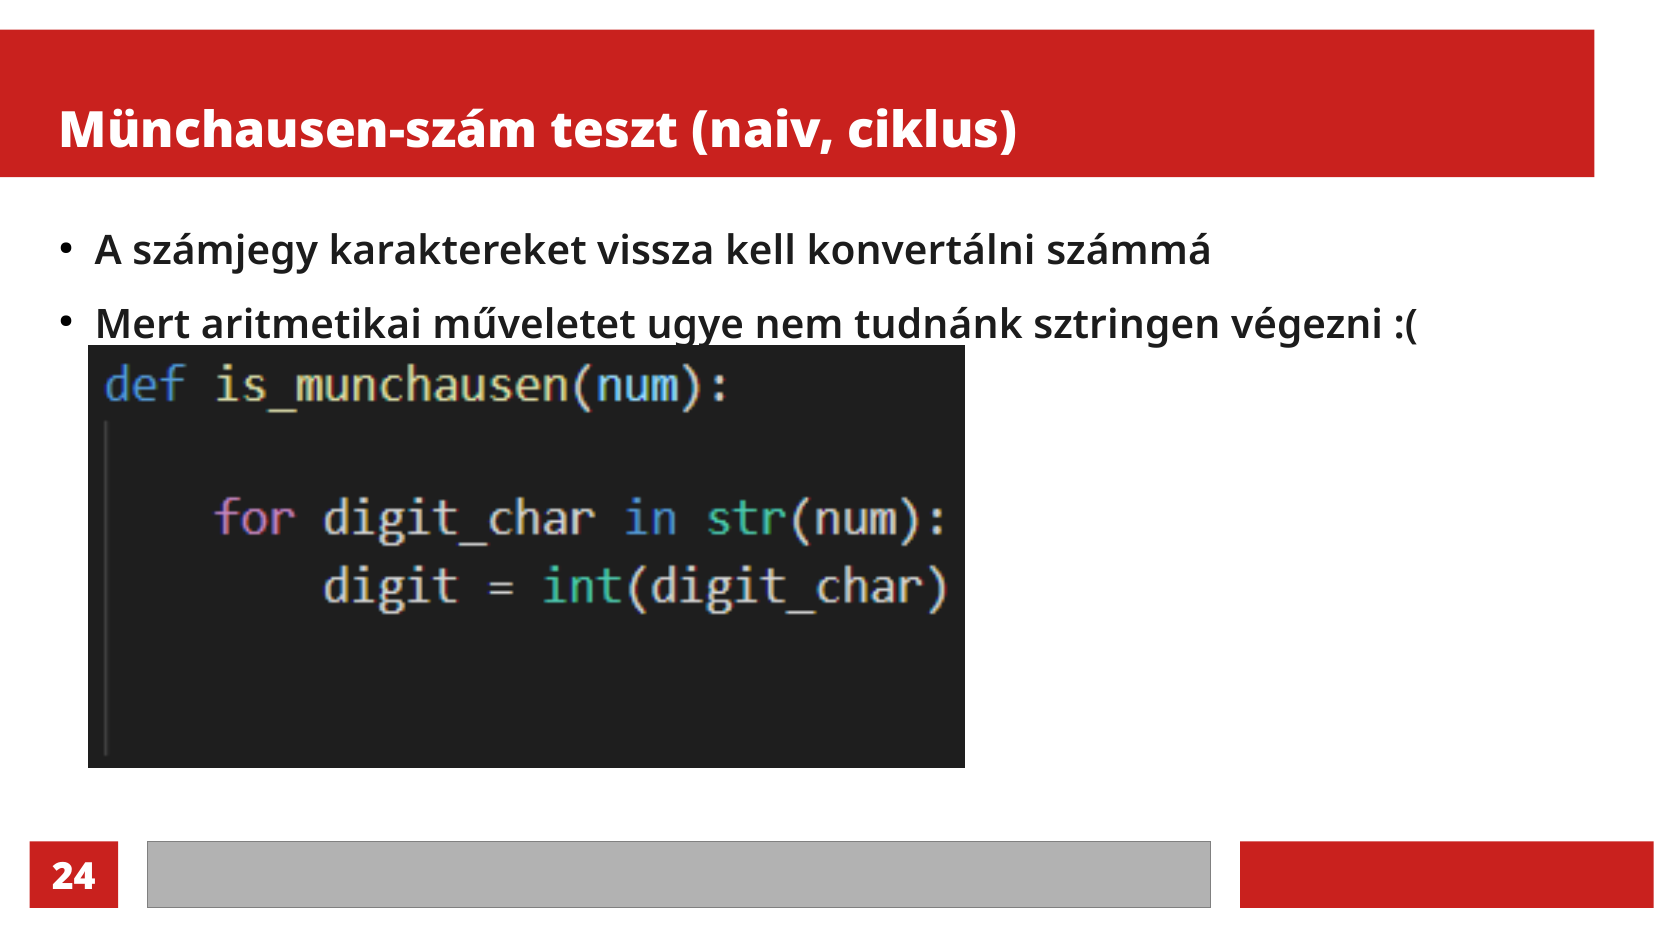

# Münchausen-szám teszt (naiv, ciklus)
A számjegy karaktereket vissza kell konvertálni számmá
Mert aritmetikai műveletet ugye nem tudnánk sztringen végezni :(
24